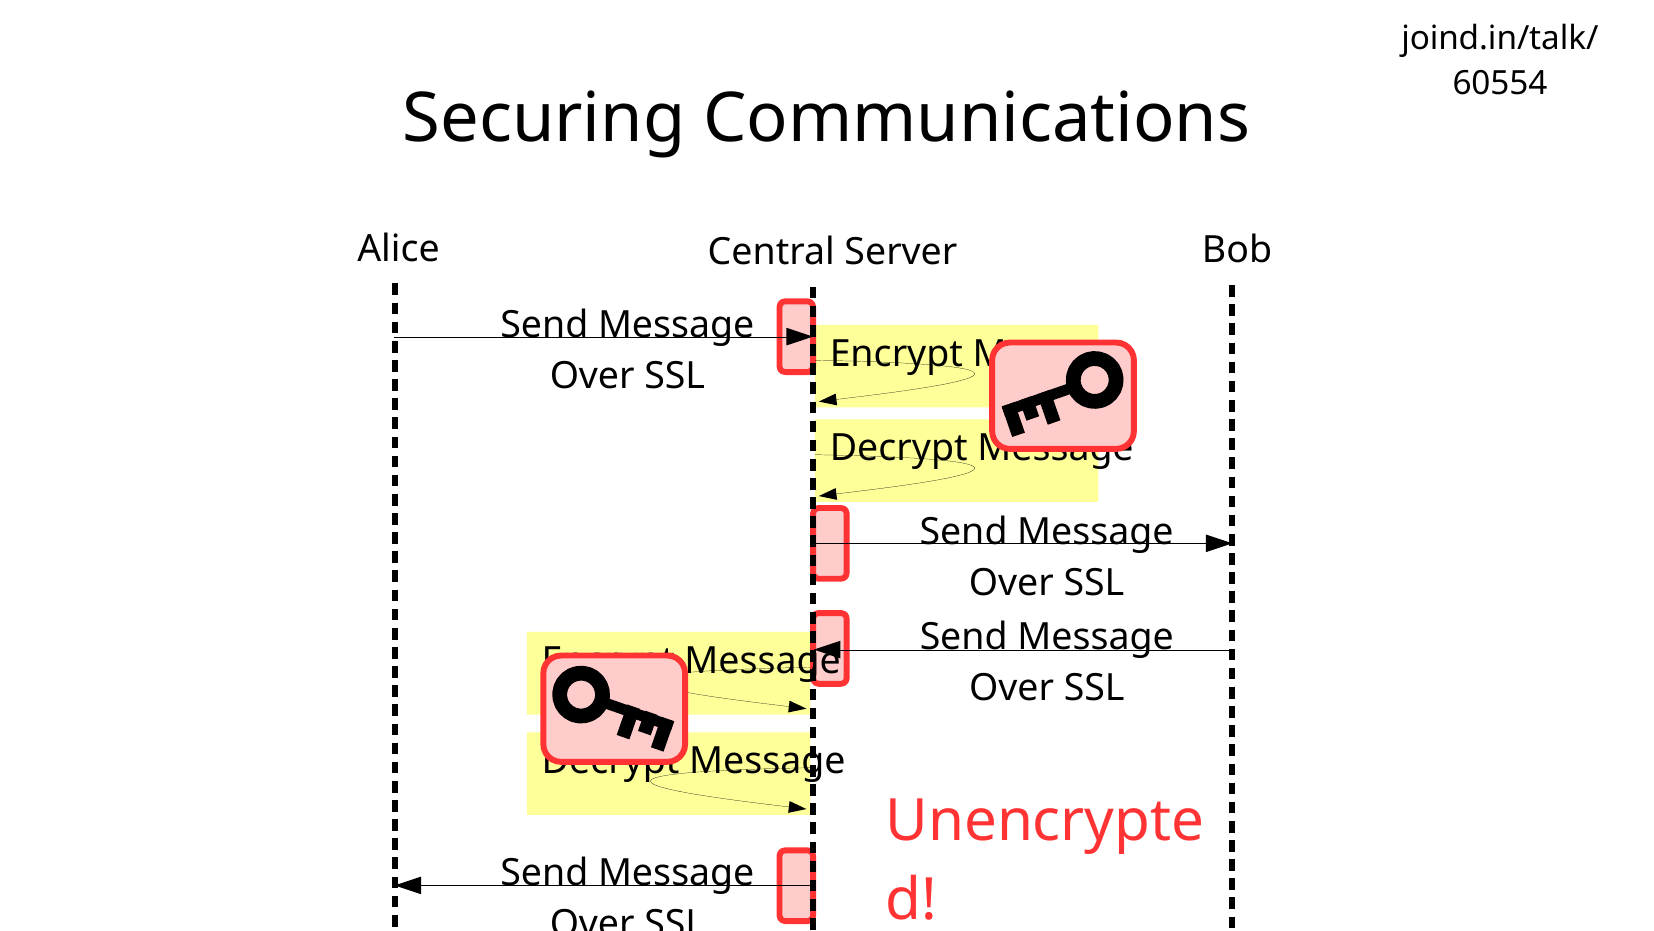

# Securing Communications
Alice
Bob
Central Server
Send Message
Over SSL
Encrypt Message
Decrypt Message
Send Message
Over SSL
Send Message
Over SSL
Encrypt Message
Decrypt Message
Unencrypted!
Send Message
Over SSL